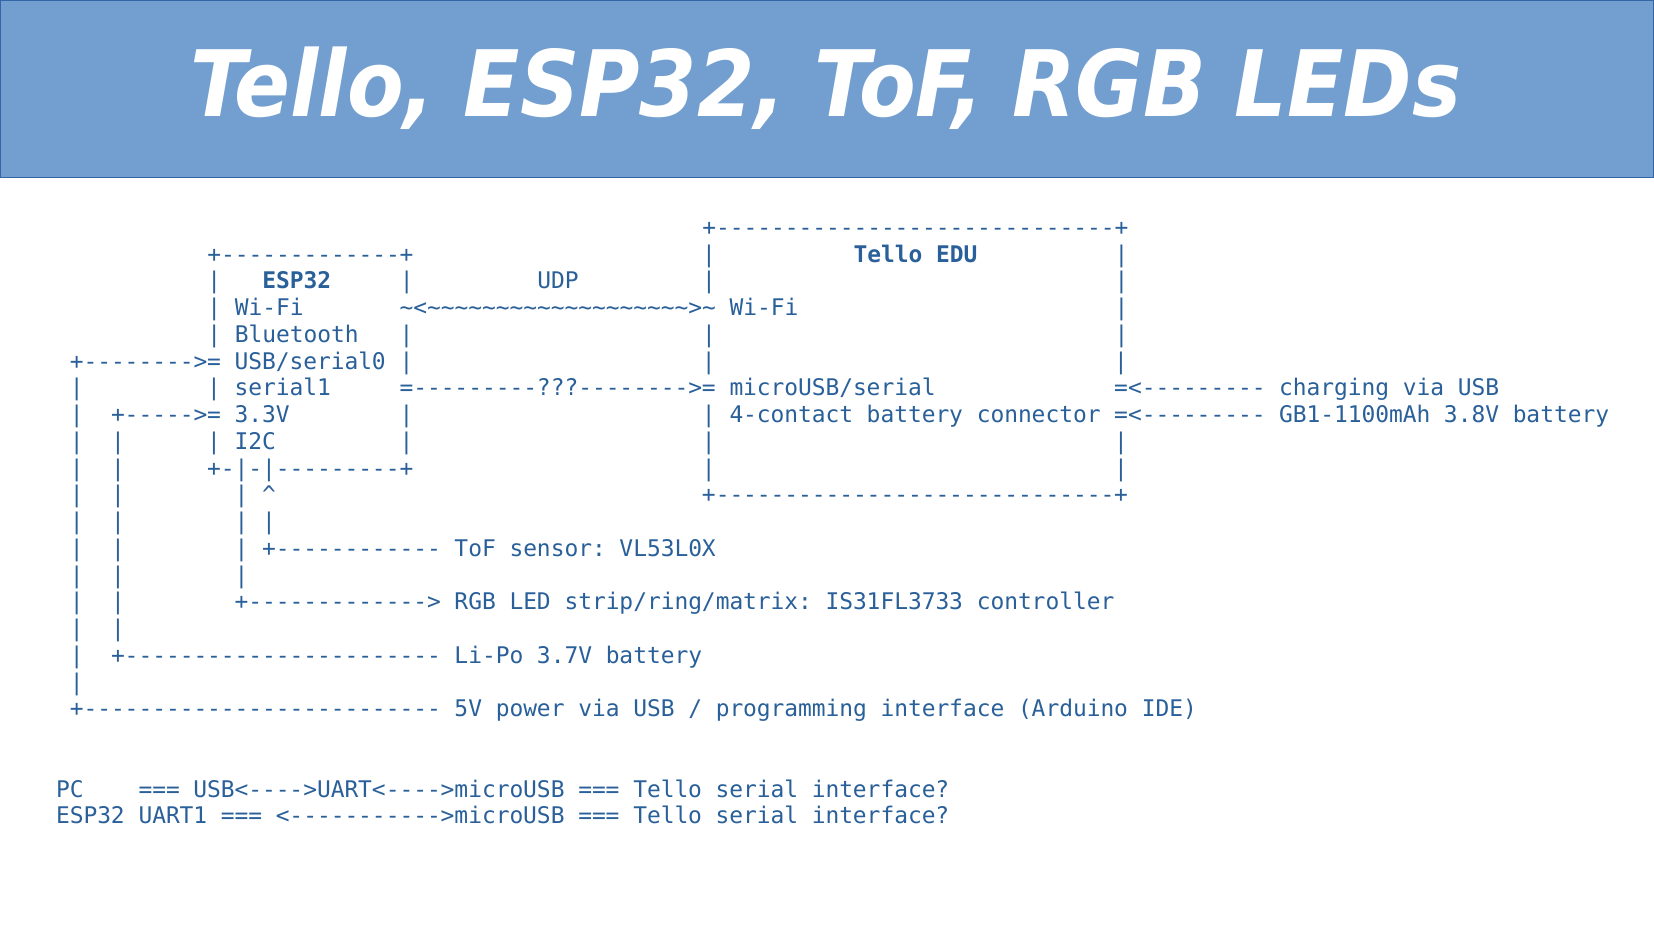

Tello, ESP32, ToF, RGB LEDs
 +-----------------------------+
 +-------------+ | Tello EDU |
 | ESP32 | UDP | |
 | Wi-Fi ~<~~~~~~~~~~~~~~~~~~~>~ Wi-Fi |
 | Bluetooth | | |
 +-------->= USB/serial0 | | |
 | | serial1 =---------???-------->= microUSB/serial =<--------- charging via USB
 | +----->= 3.3V | | 4-contact battery connector =<--------- GB1-1100mAh 3.8V battery
 | | | I2C | | |
 | | +-|-|---------+ | |
 | | | ^ +-----------------------------+
 | | | |
 | | | +------------ ToF sensor: VL53L0X
 | | |
 | | +-------------> RGB LED strip/ring/matrix: IS31FL3733 controller
 | |
 | +----------------------- Li-Po 3.7V battery
 |
 +-------------------------- 5V power via USB / programming interface (Arduino IDE)
PC === USB<---->UART<---->microUSB === Tello serial interface?
ESP32 UART1 === <----------->microUSB === Tello serial interface?